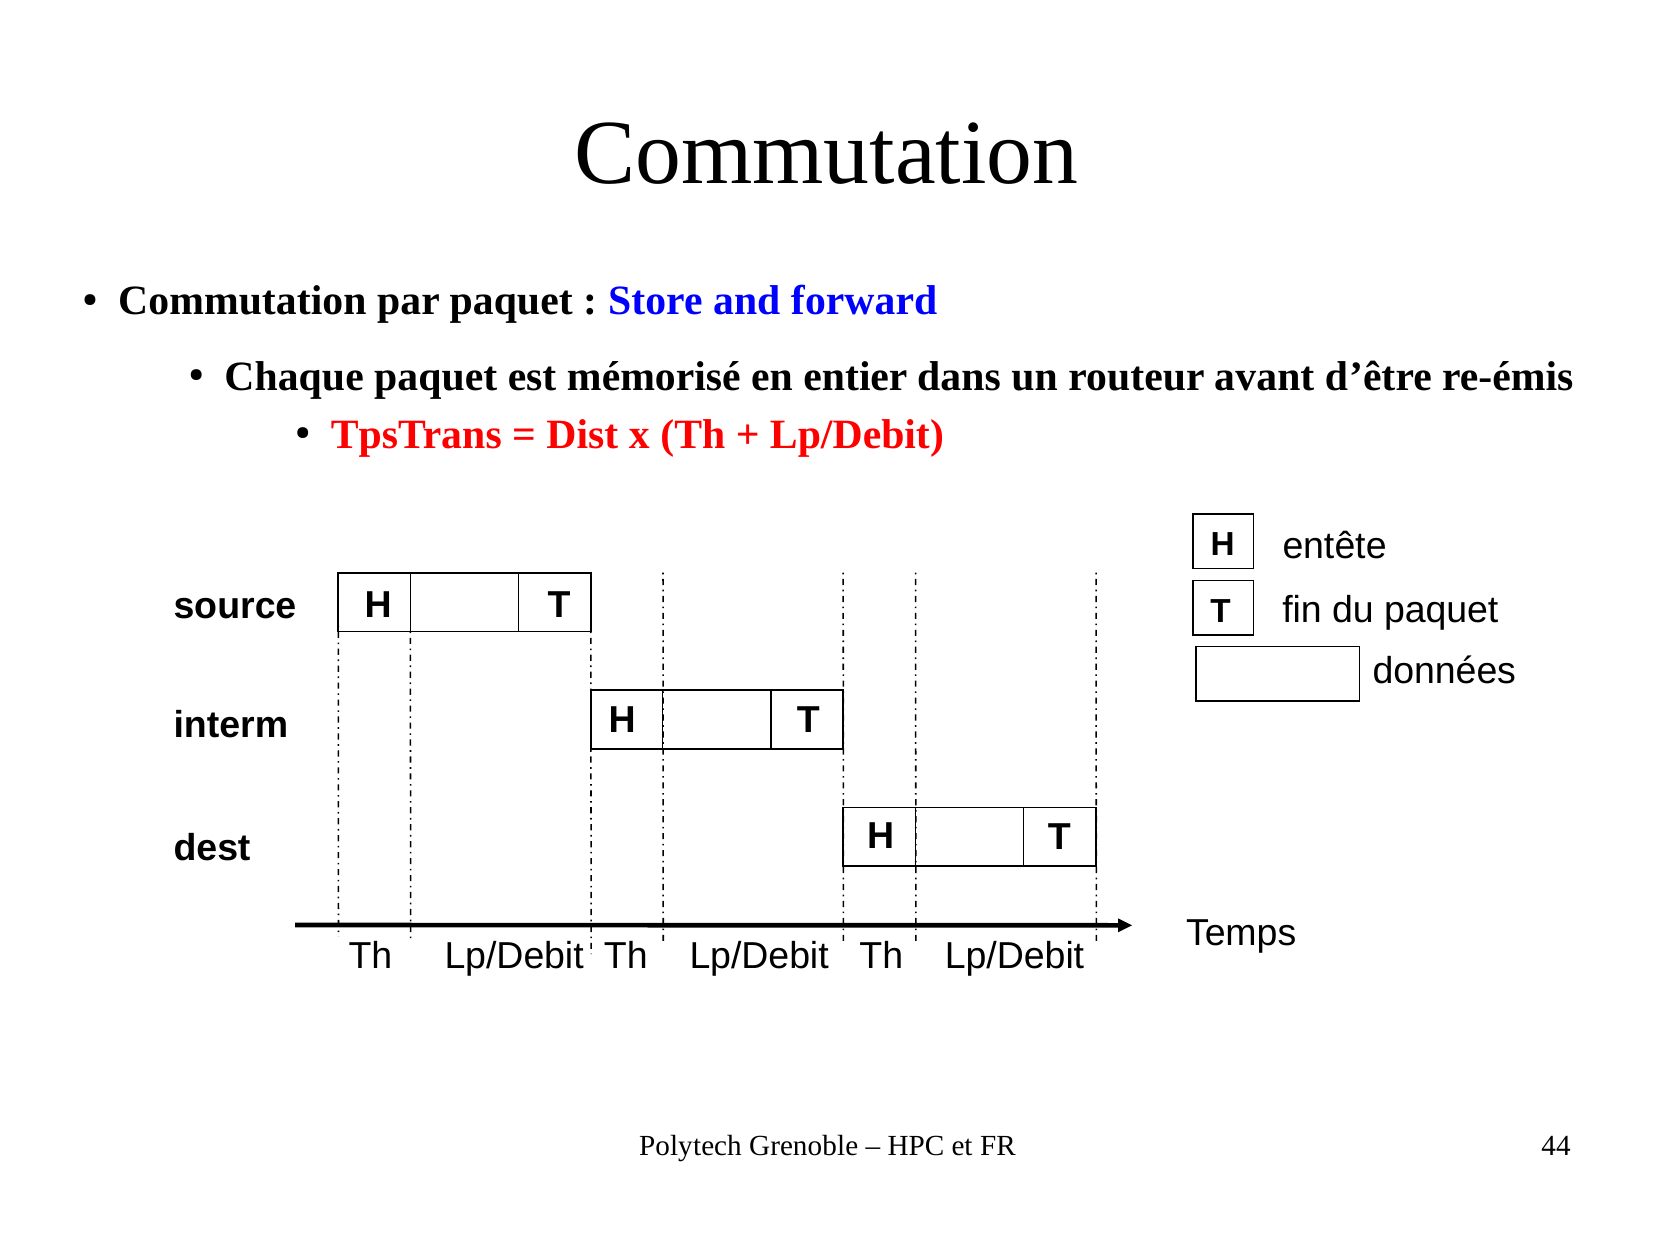

# Commutation
Commutation par paquet : Store and forward
Chaque paquet est mémorisé en entier dans un routeur avant d’être re-émis
TpsTrans = Dist x (Th + Lp/Debit)
entête
H
fin du paquet
T
données
H
T
source
H
T
interm
H
T
dest
Temps
Th Lp/Debit Th Lp/Debit Th Lp/Debit
Matthieu PAYET
44